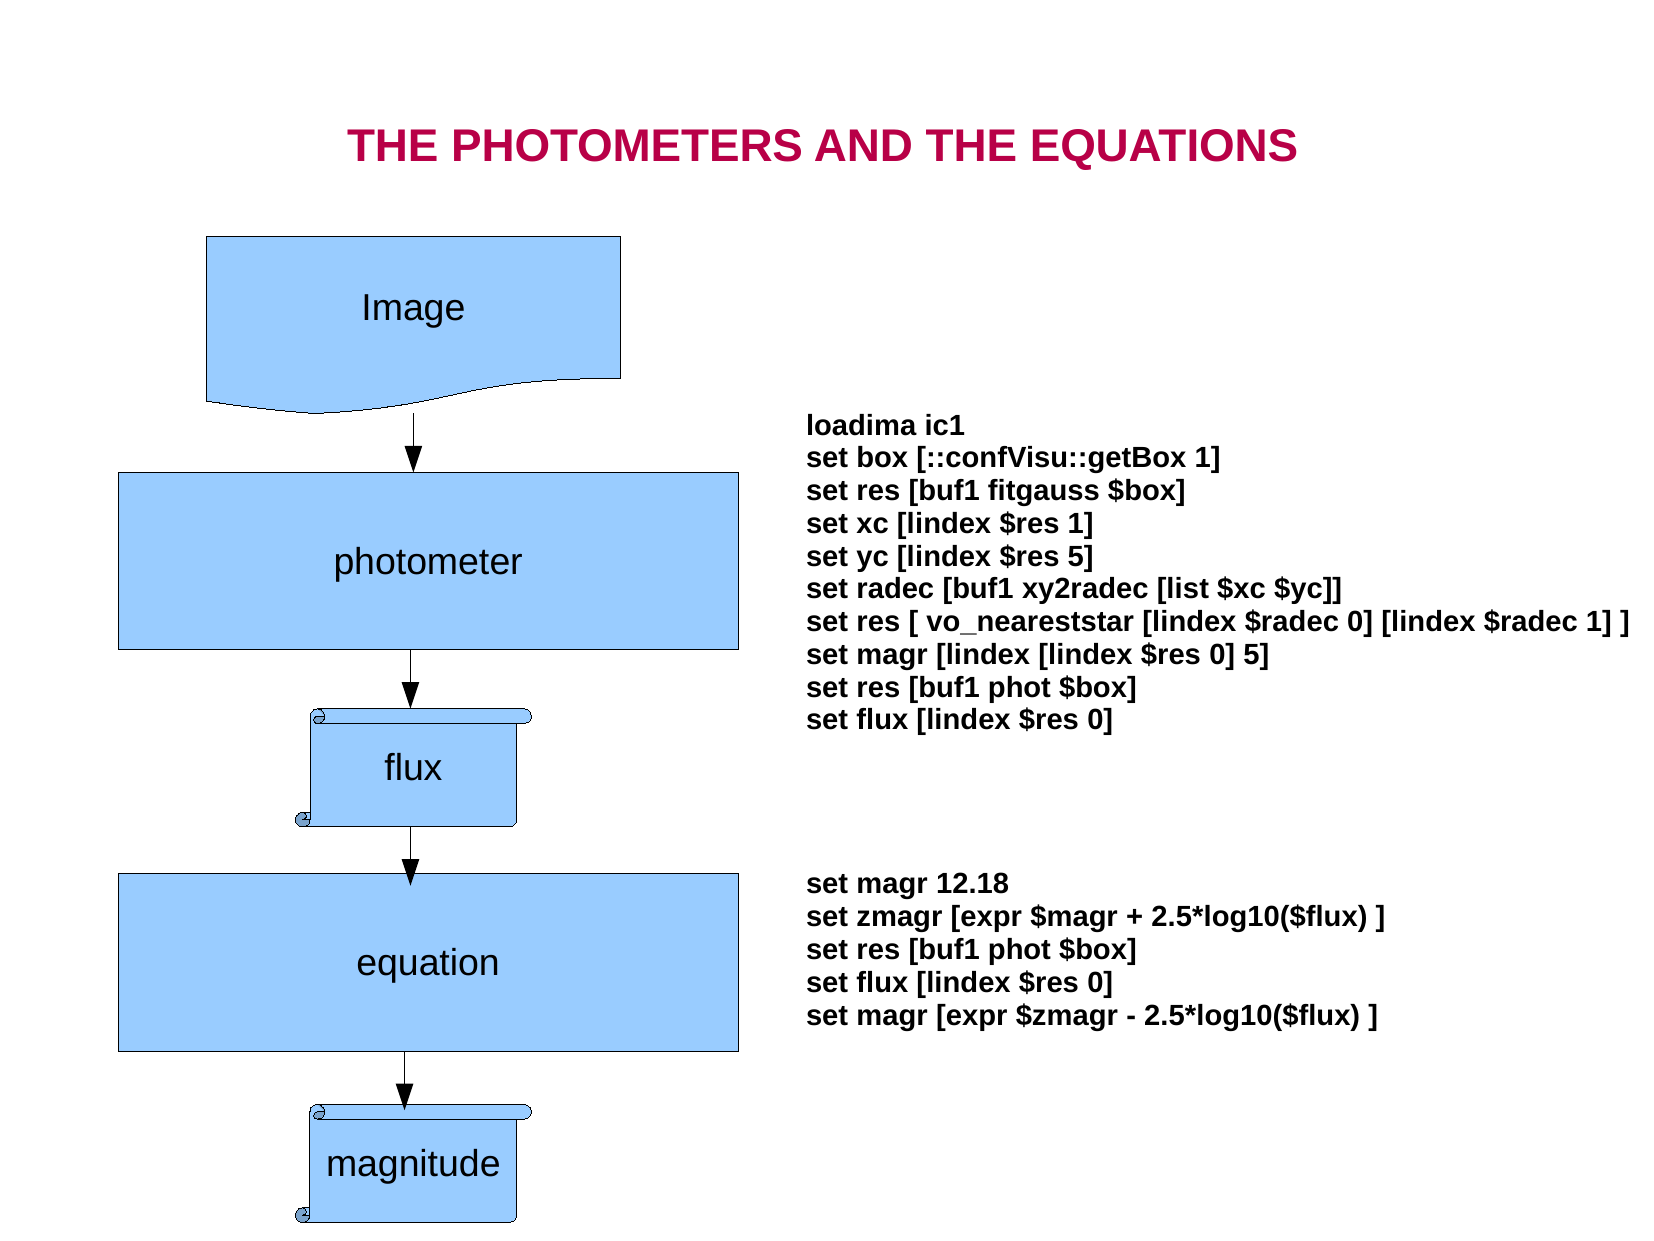

THE PHOTOMETERS AND THE EQUATIONS
Image
loadima ic1
set box [::confVisu::getBox 1]
set res [buf1 fitgauss $box]
set xc [lindex $res 1]
set yc [lindex $res 5]
set radec [buf1 xy2radec [list $xc $yc]]
set res [ vo_neareststar [lindex $radec 0] [lindex $radec 1] ]
set magr [lindex [lindex $res 0] 5]
set res [buf1 phot $box]
set flux [lindex $res 0]
set magr 12.18
set zmagr [expr $magr + 2.5*log10($flux) ]
set res [buf1 phot $box]
set flux [lindex $res 0]
set magr [expr $zmagr - 2.5*log10($flux) ]
photometer
flux
equation
magnitude